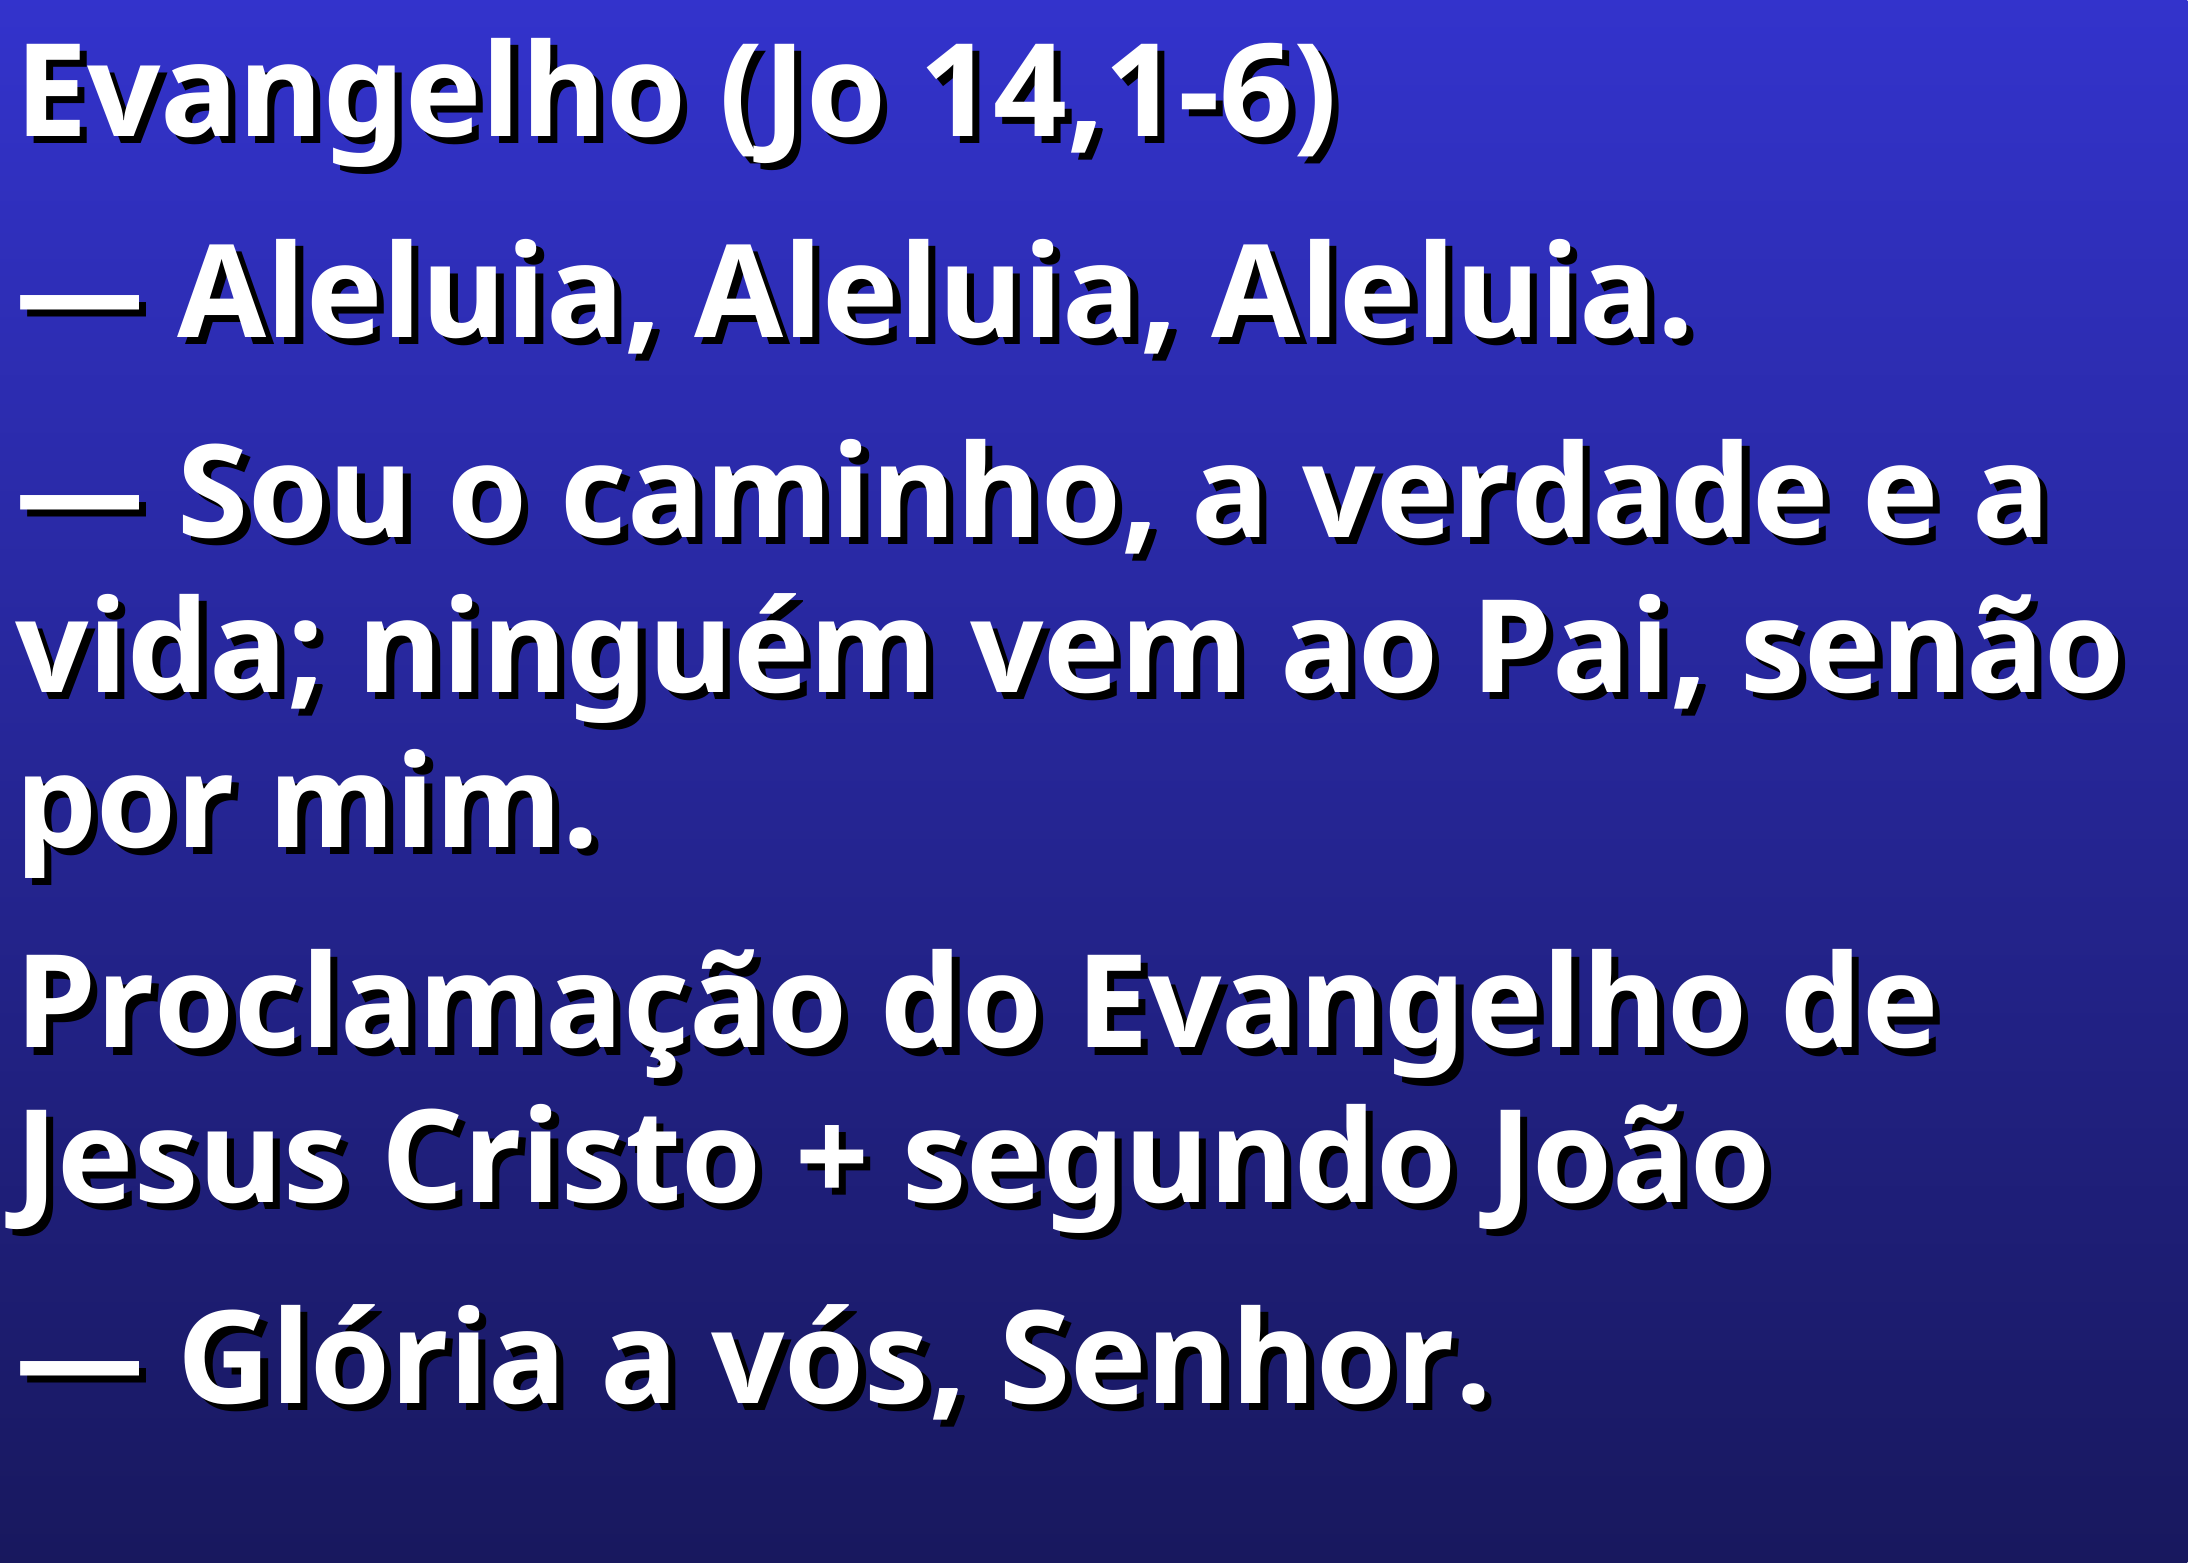

Evangelho (Jo 14,1-6)
— Aleluia, Aleluia, Aleluia.
— Sou o caminho, a verdade e a vida; ninguém vem ao Pai, senão por mim.
Proclamação do Evangelho de Jesus Cristo + segundo João
— Glória a vós, Senhor.